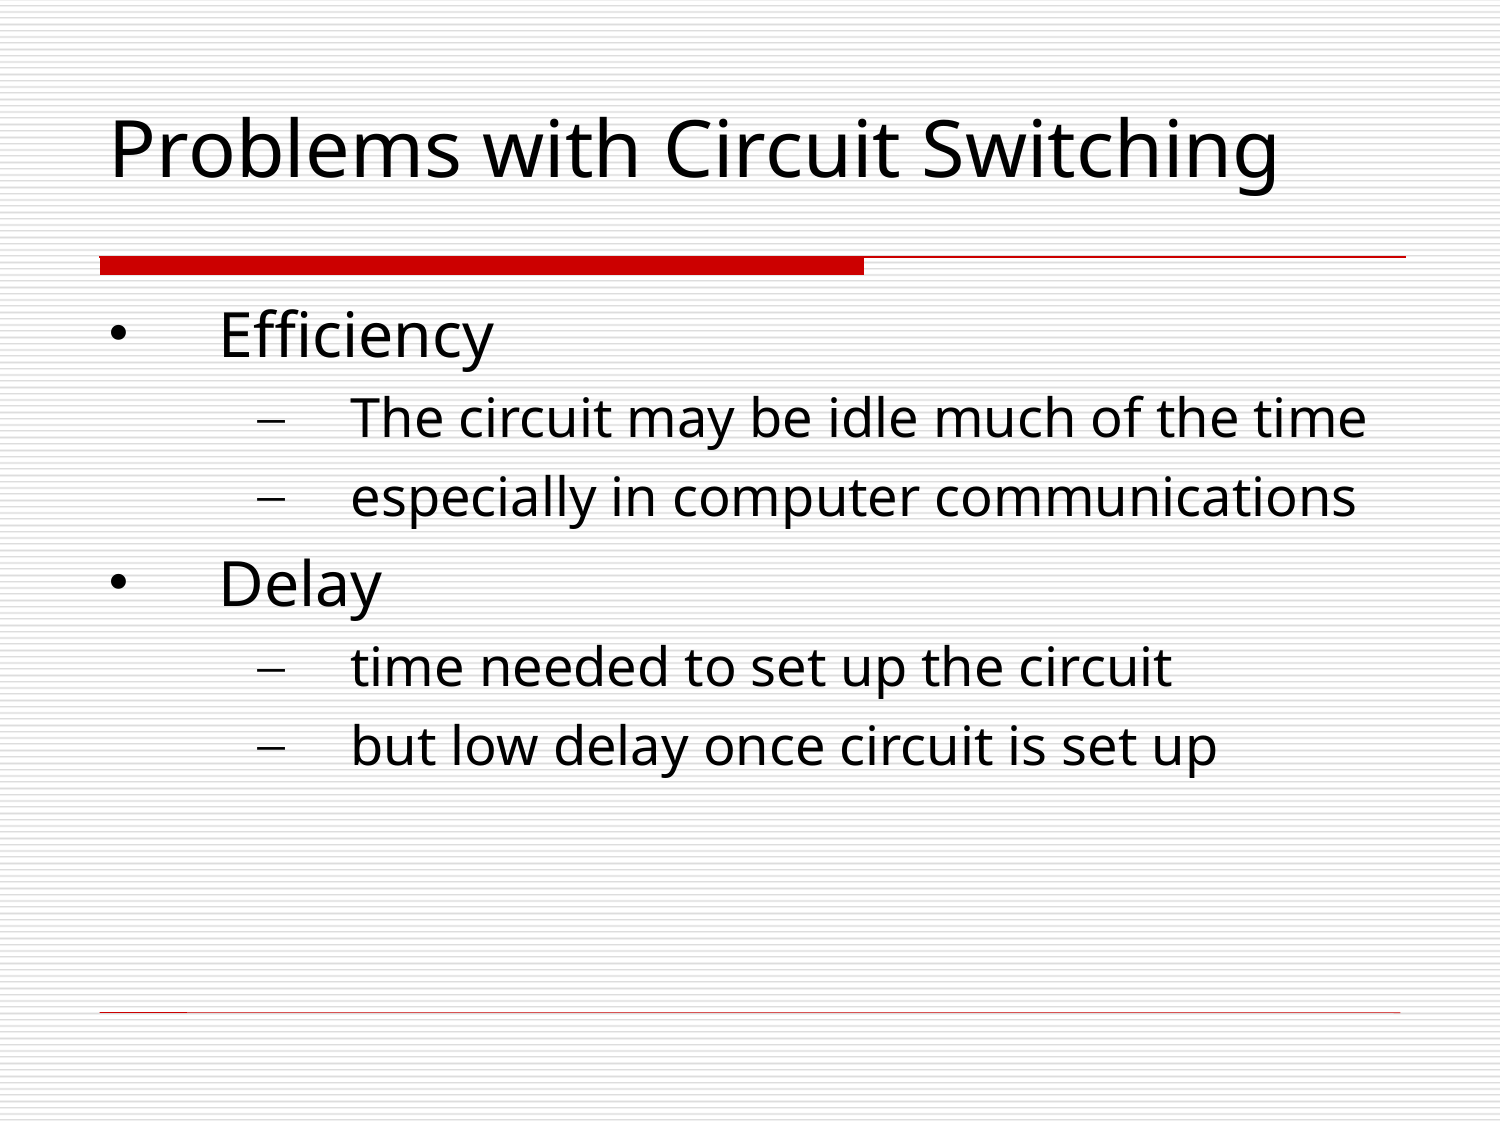

# Problems with Circuit Switching
Efficiency
The circuit may be idle much of the time
especially in computer communications
Delay
time needed to set up the circuit
but low delay once circuit is set up